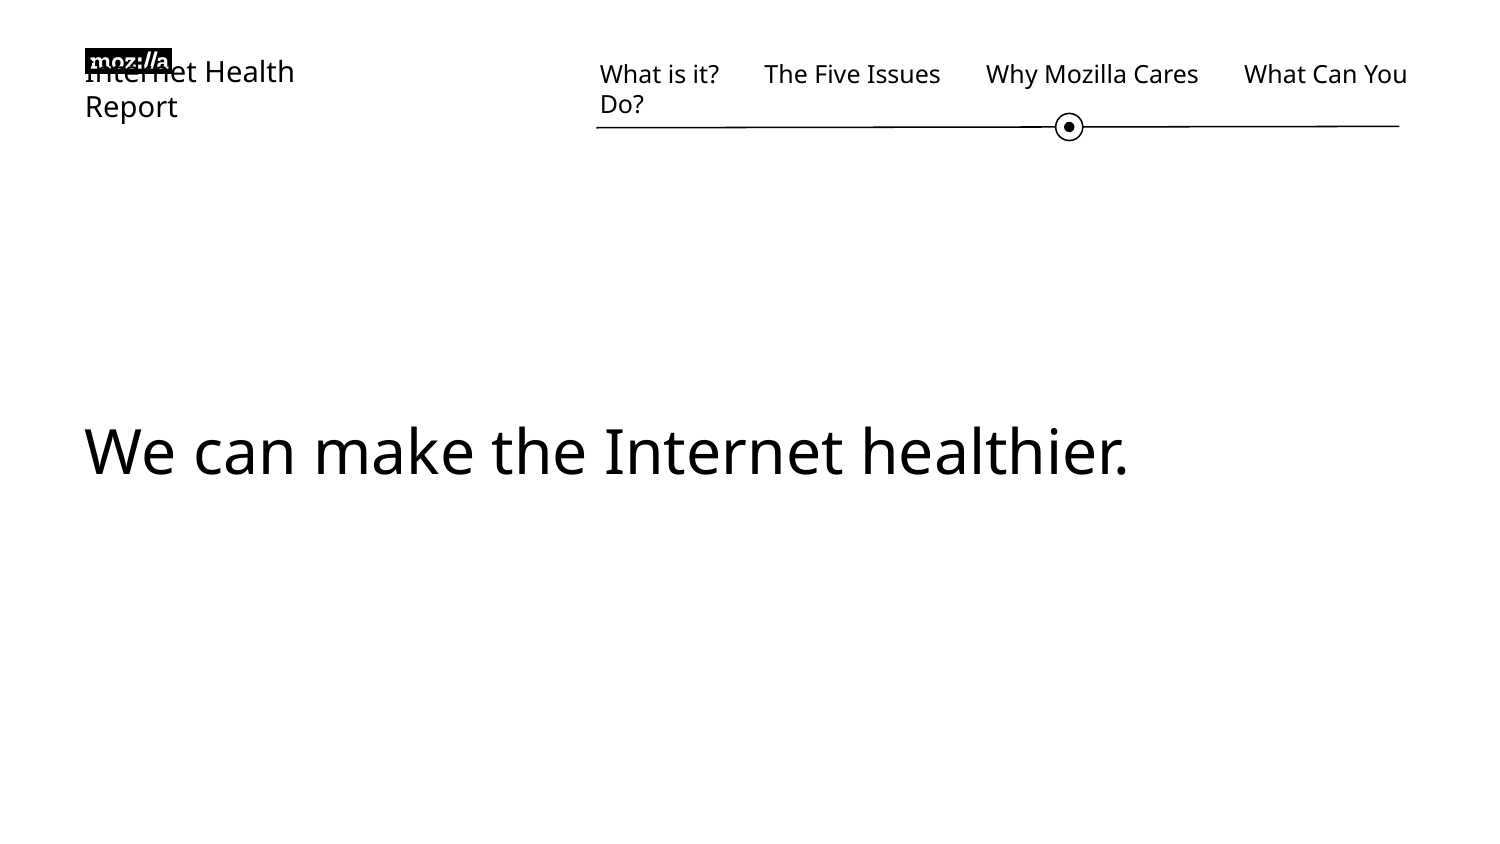

Internet Health Report
What is it? The Five Issues Why Mozilla Cares What Can You Do?
We can make the Internet healthier.